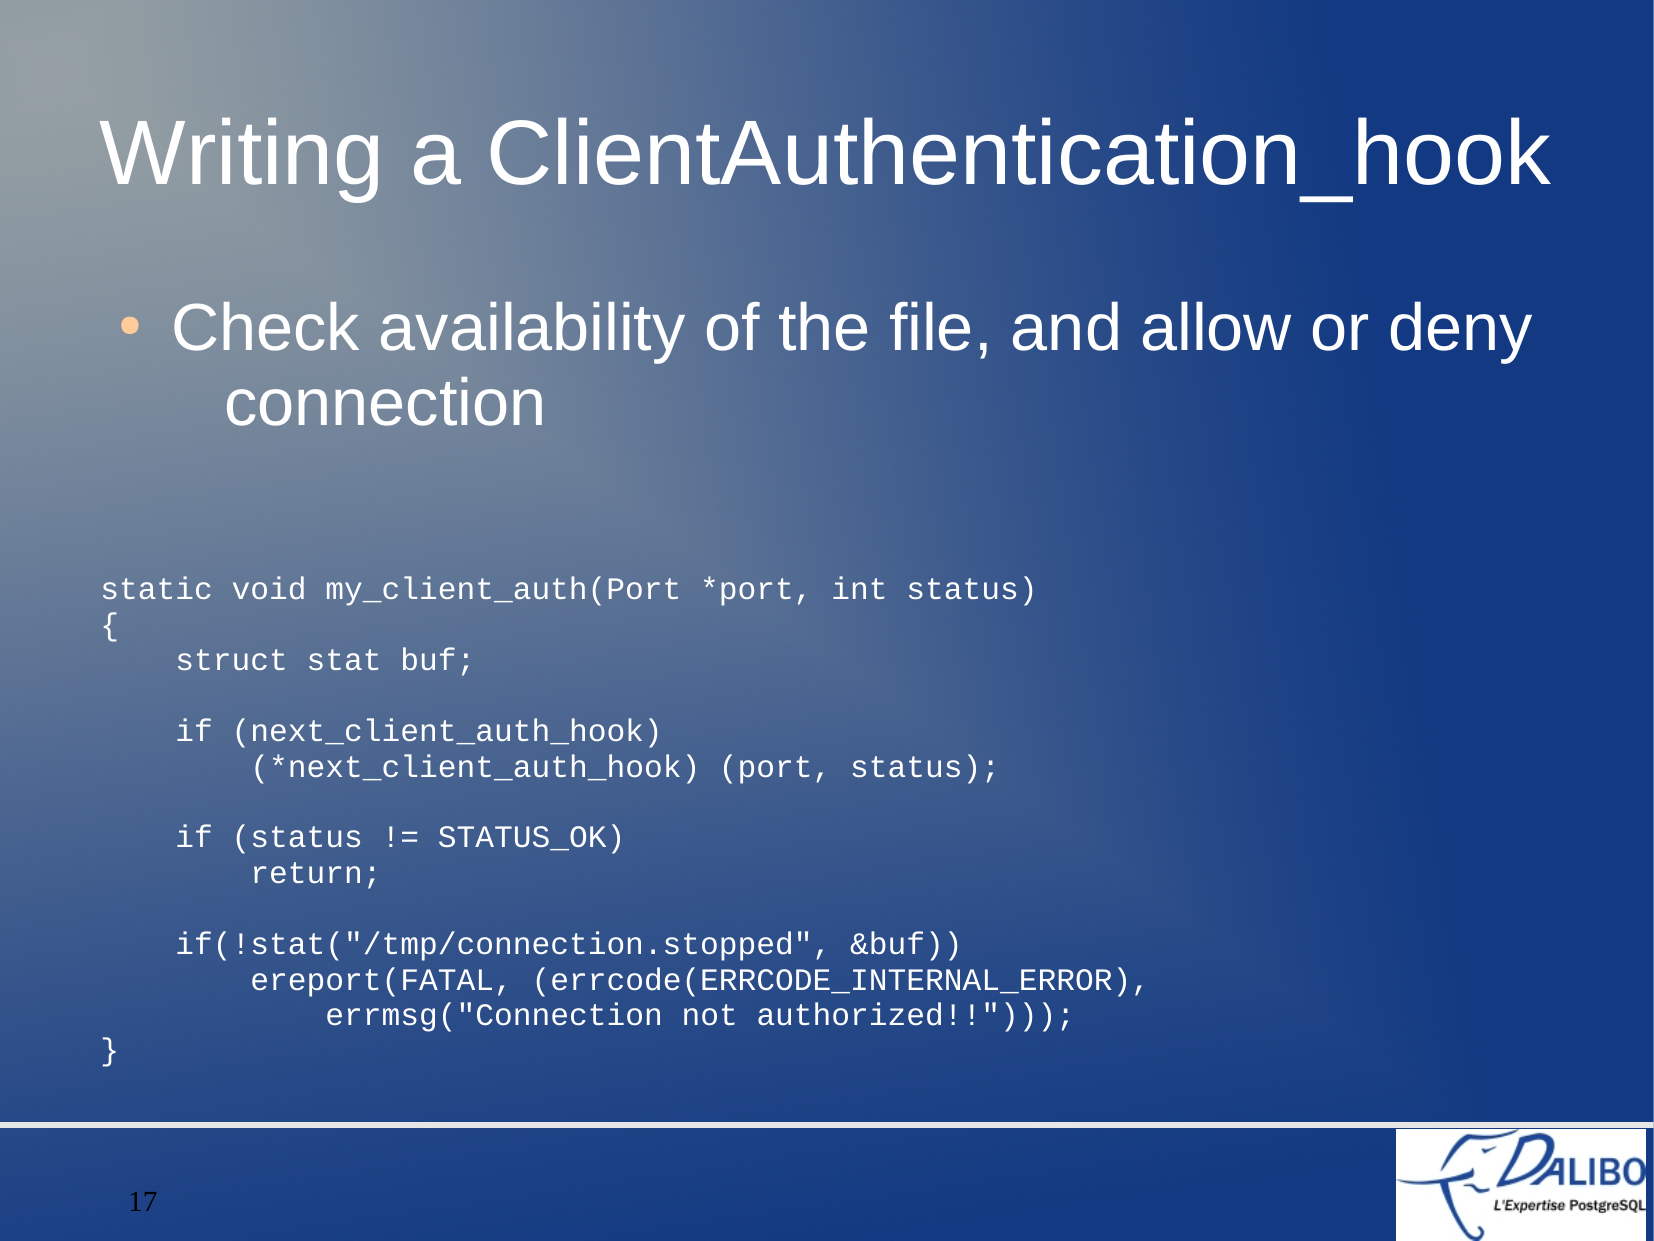

# Writing a ClientAuthentication_hook
Check availability of the file, and allow or deny connection
static void my_client_auth(Port *port, int status)
{
 struct stat buf;
 if (next_client_auth_hook)
 (*next_client_auth_hook) (port, status);
 if (status != STATUS_OK)
 return;
 if(!stat("/tmp/connection.stopped", &buf))
 ereport(FATAL, (errcode(ERRCODE_INTERNAL_ERROR),
 errmsg("Connection not authorized!!")));
}